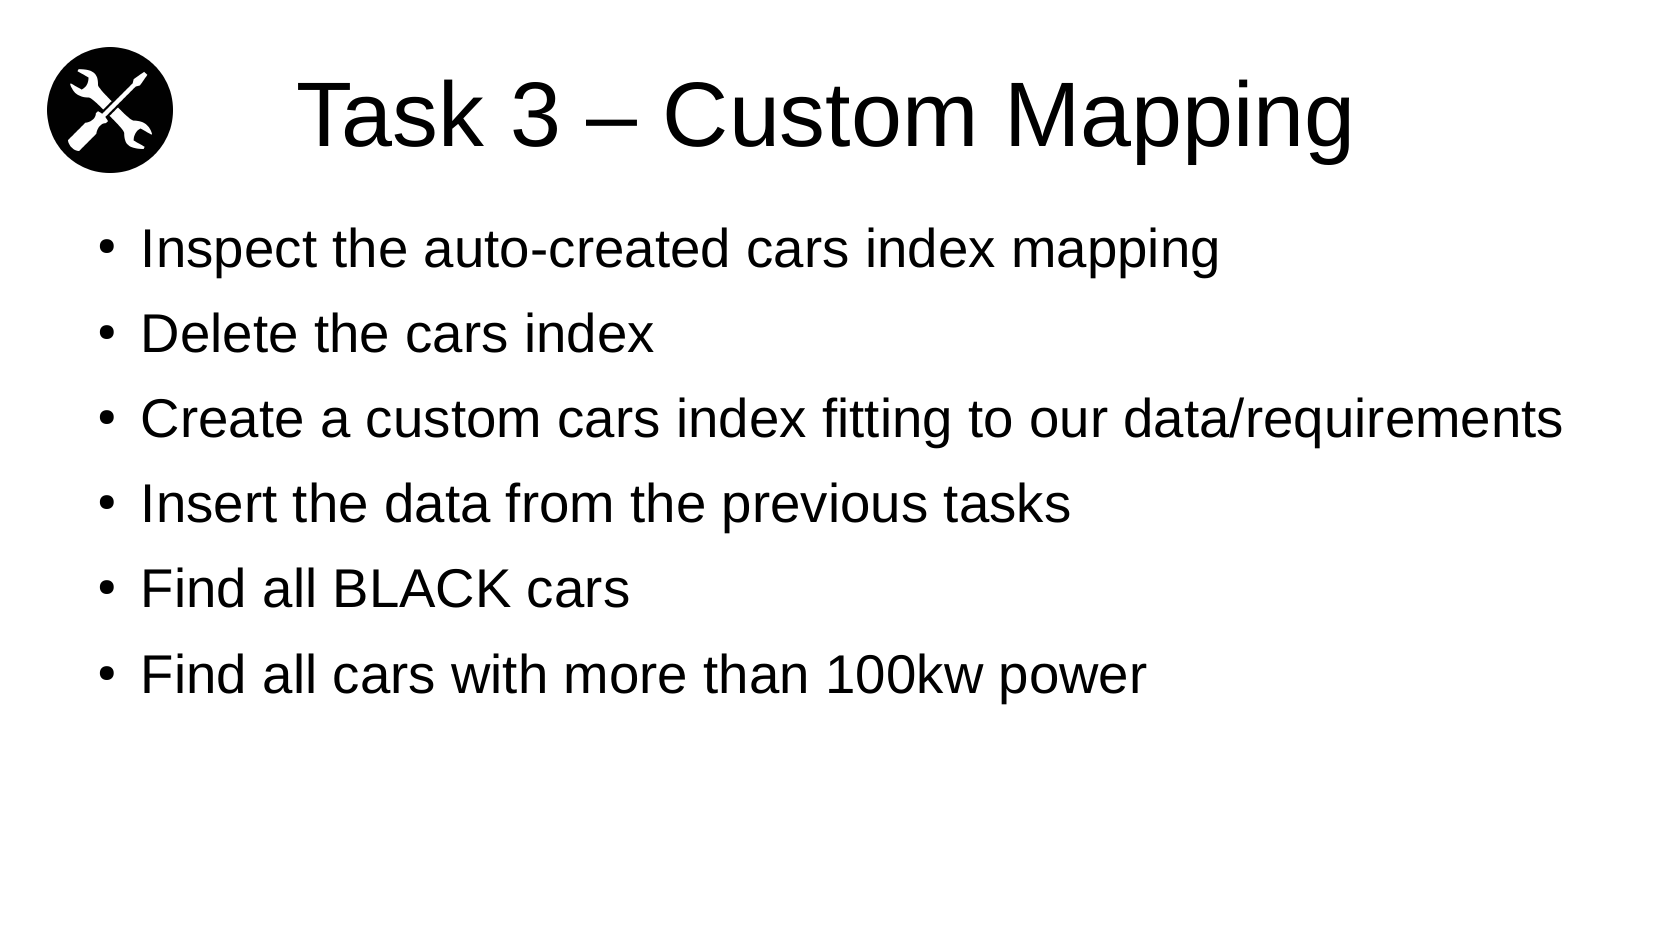

# Task 3 – Custom Mapping
Inspect the auto-created cars index mapping
Delete the cars index
Create a custom cars index fitting to our data/requirements
Insert the data from the previous tasks
Find all BLACK cars
Find all cars with more than 100kw power